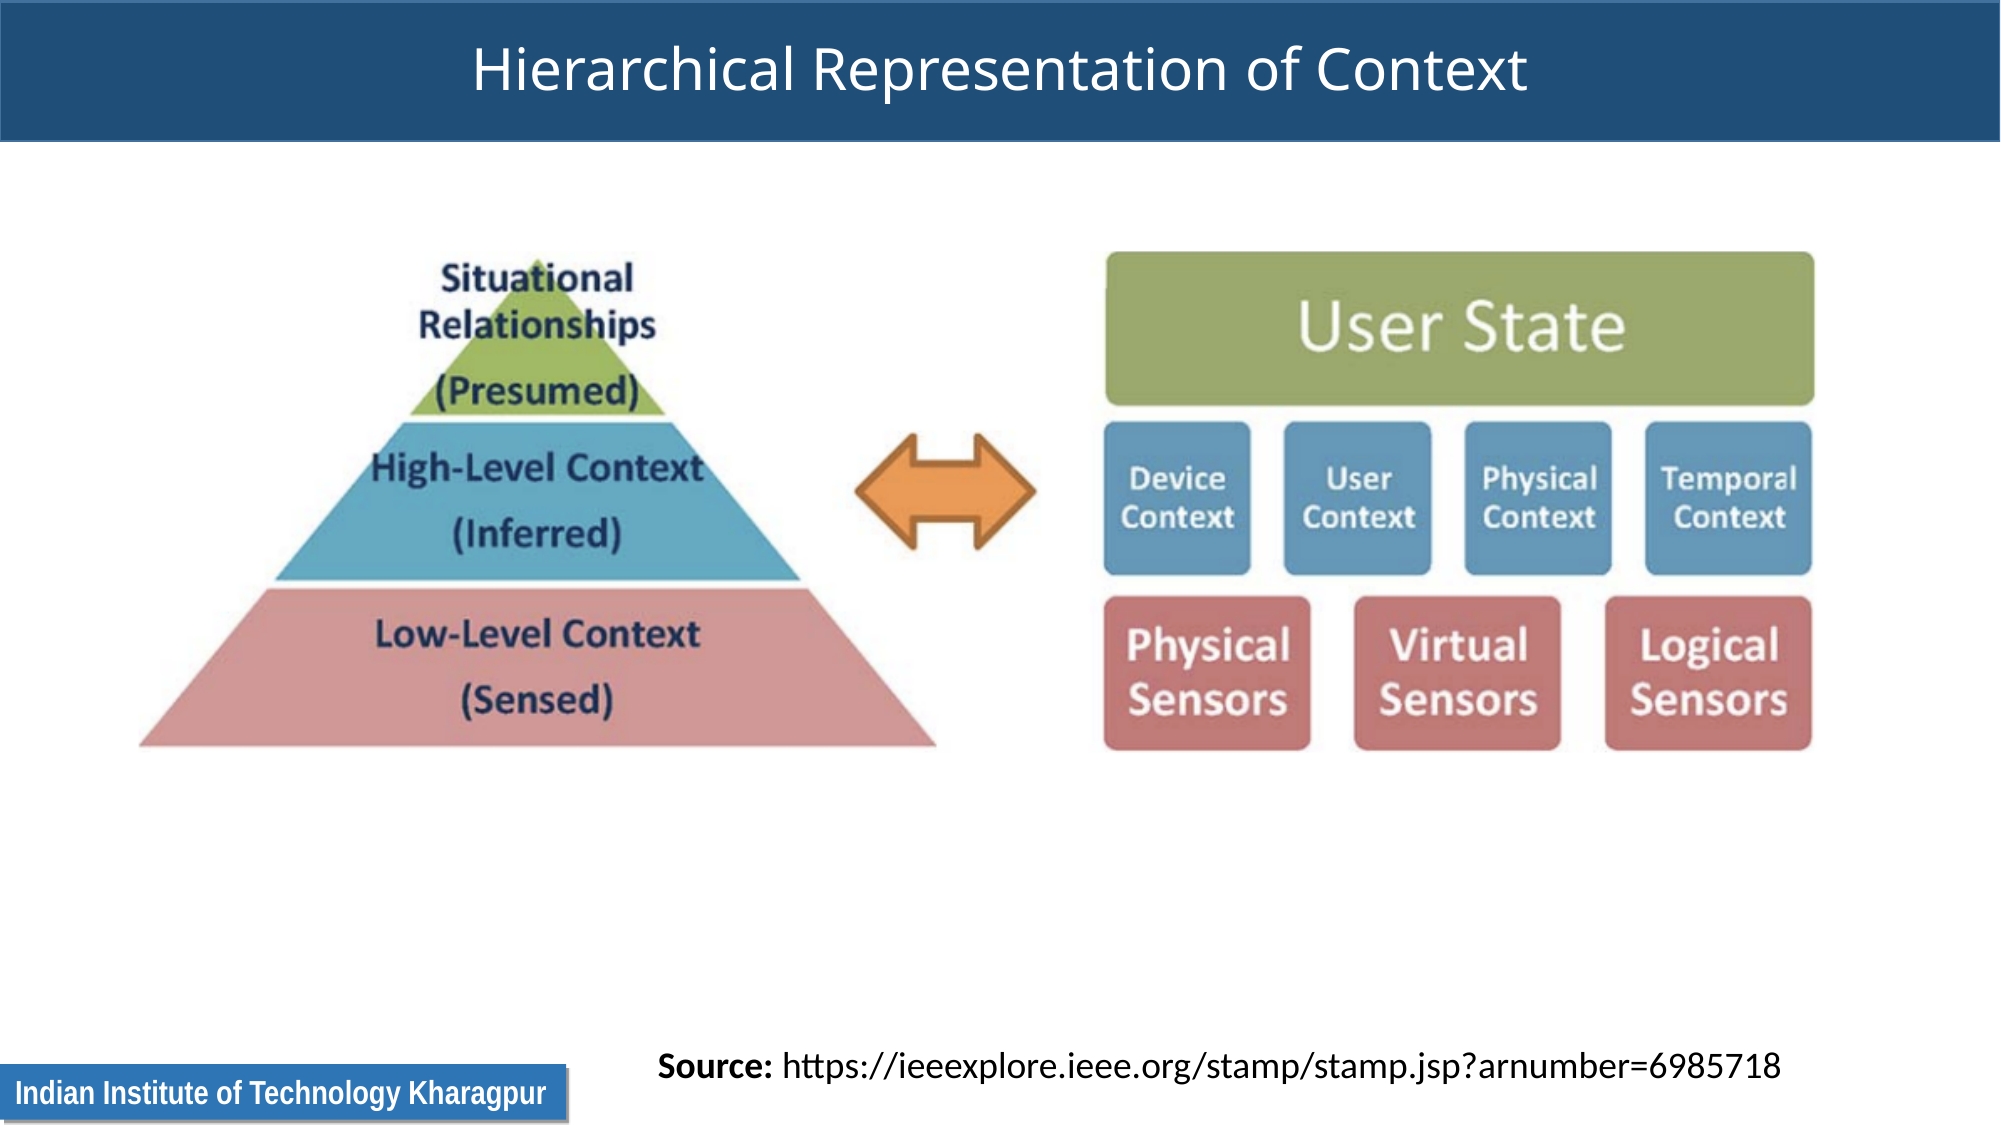

# Hierarchical Representation of Context
Source: https://ieeexplore.ieee.org/stamp/stamp.jsp?arnumber=6985718